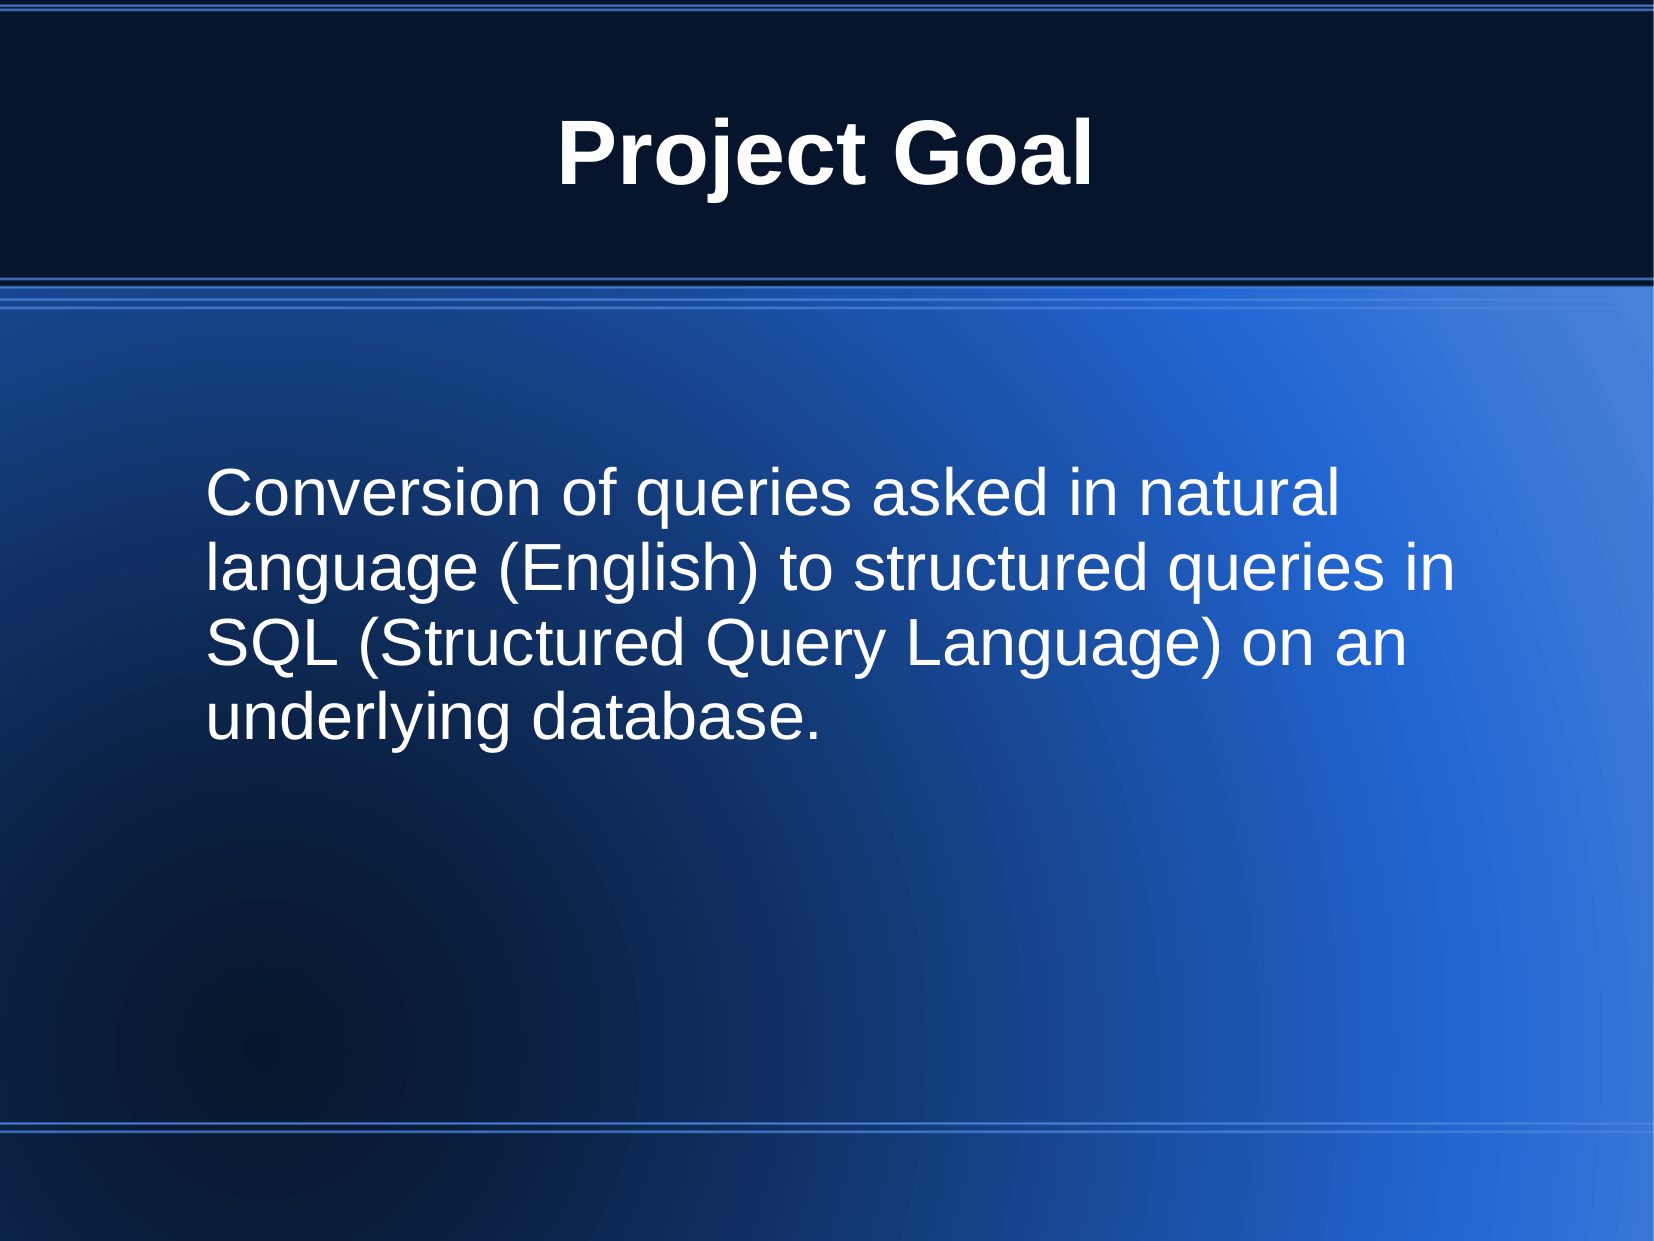

# Project Goal
Conversion of queries asked in natural language (English) to structured queries in SQL (Structured Query Language) on an underlying database.